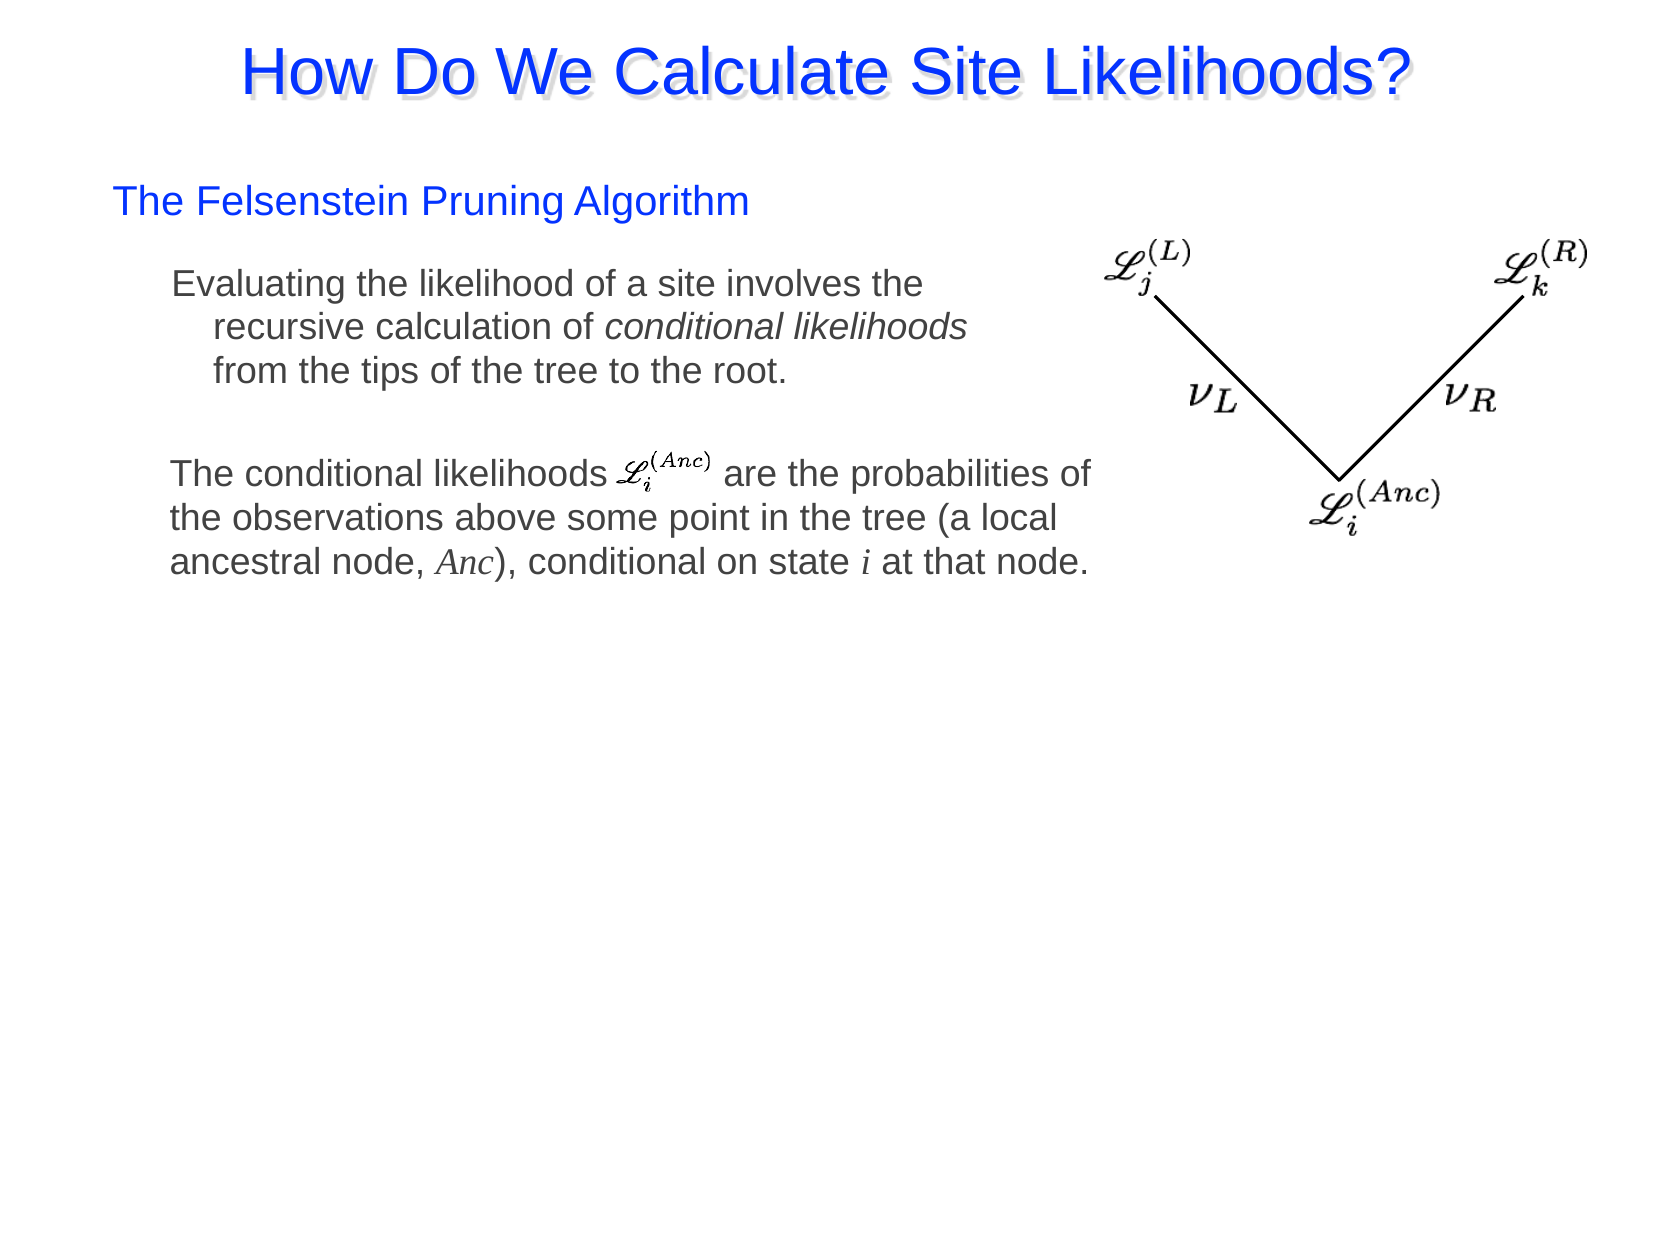

How Do We Calculate Site Likelihoods?
The Felsenstein Pruning Algorithm
Evaluating the likelihood of a site involves the
 recursive calculation of conditional likelihoods
 from the tips of the tree to the root.
The conditional likelihoods are the probabilities of the observations above some point in the tree (a local ancestral node, Anc), conditional on state i at that node.